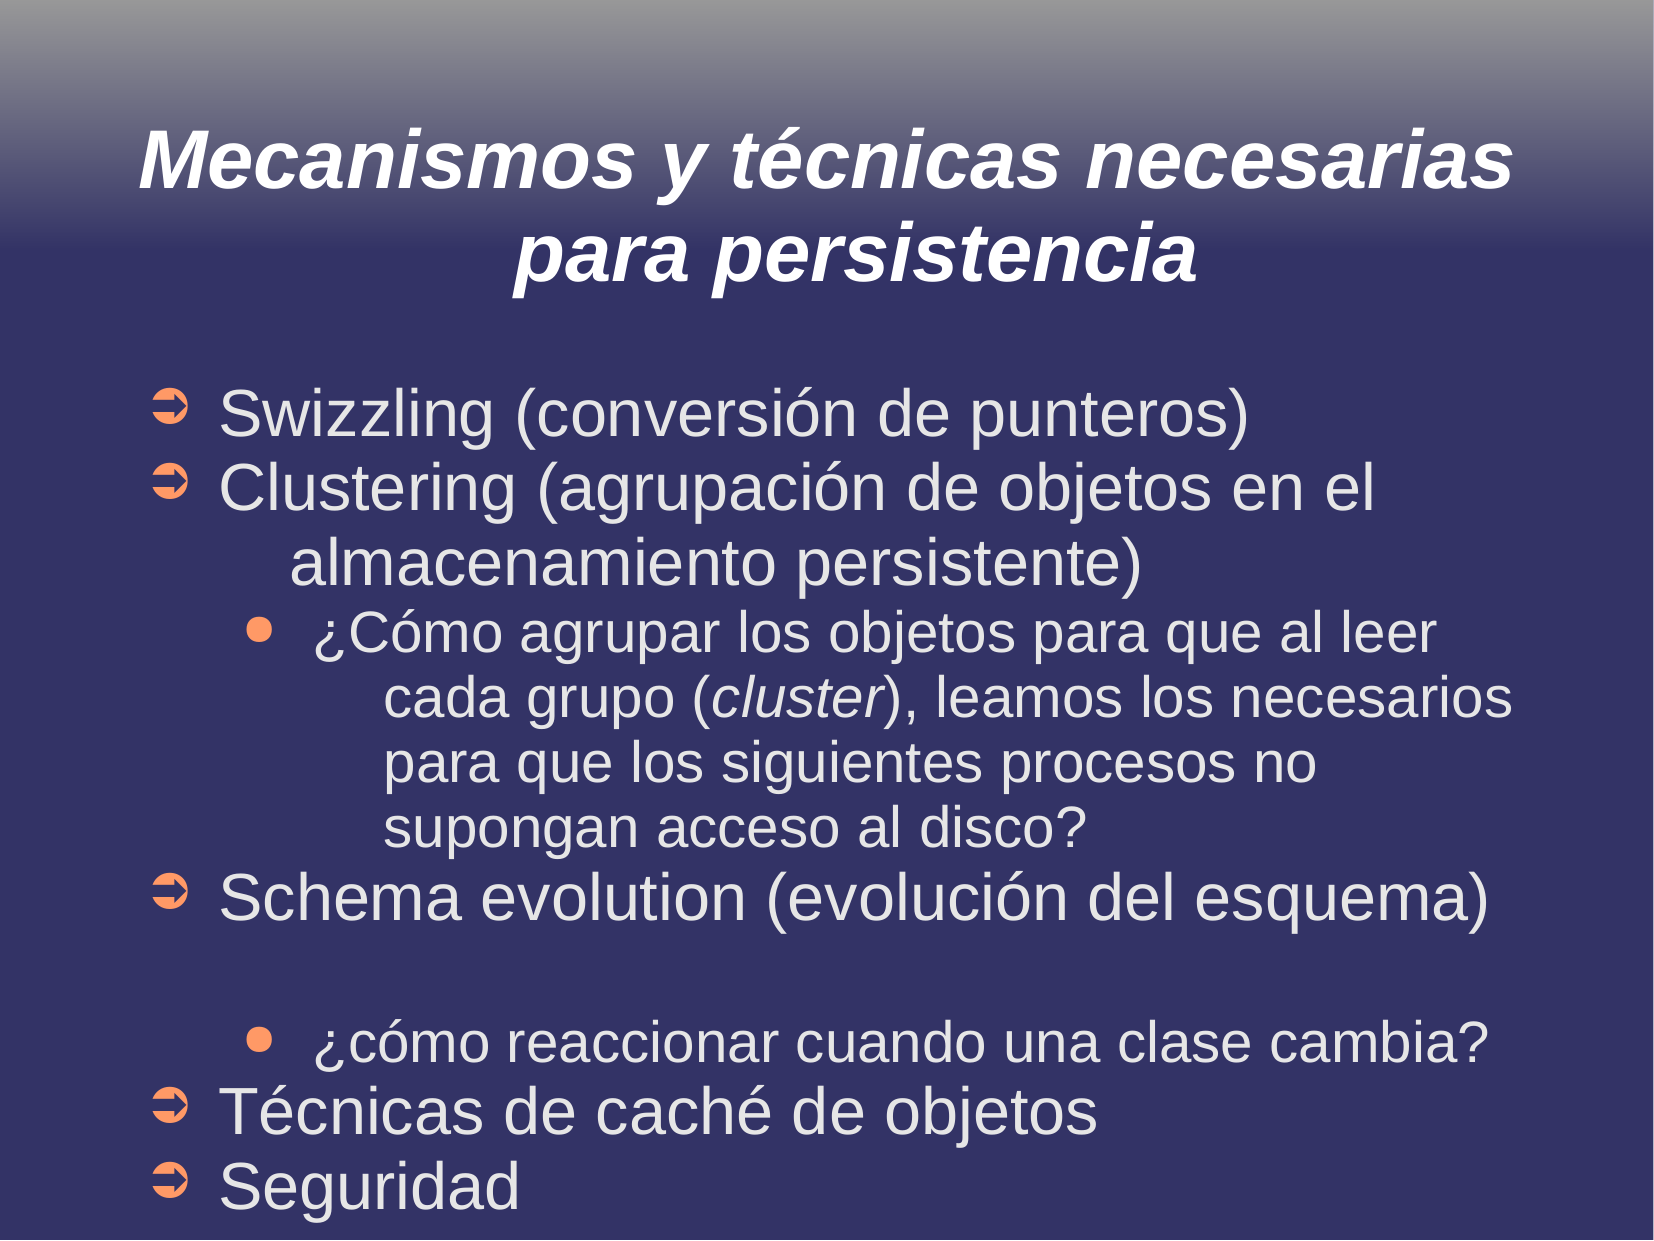

# Mecanismos y técnicas necesarias para persistencia
Swizzling (conversión de punteros)
Clustering (agrupación de objetos en el almacenamiento persistente)
¿Cómo agrupar los objetos para que al leer cada grupo (cluster), leamos los necesarios para que los siguientes procesos no supongan acceso al disco?
Schema evolution (evolución del esquema)
¿cómo reaccionar cuando una clase cambia?
Técnicas de caché de objetos
Seguridad